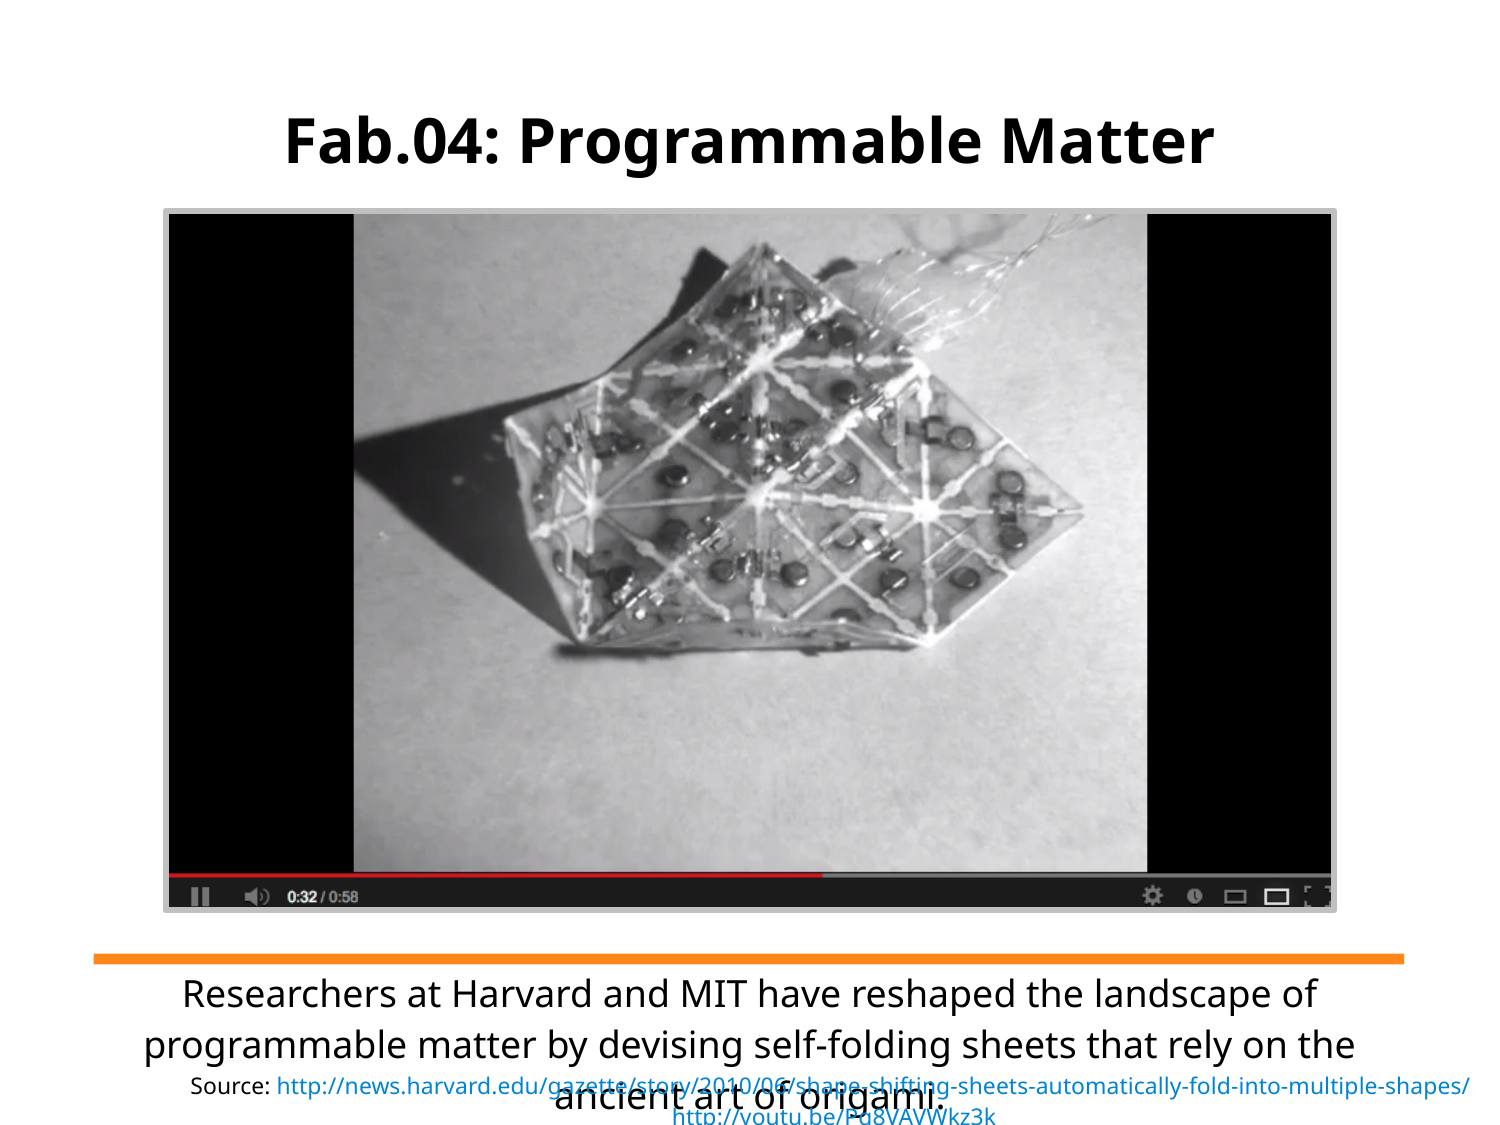

# Fab.04: Programmable Matter
Researchers at Harvard and MIT have reshaped the landscape of programmable matter by devising self-folding sheets that rely on the ancient art of origami.
Source: http://news.harvard.edu/gazette/story/2010/06/shape-shifting-sheets-automatically-fold-into-multiple-shapes/
http://youtu.be/Pg8VAVWkz3k